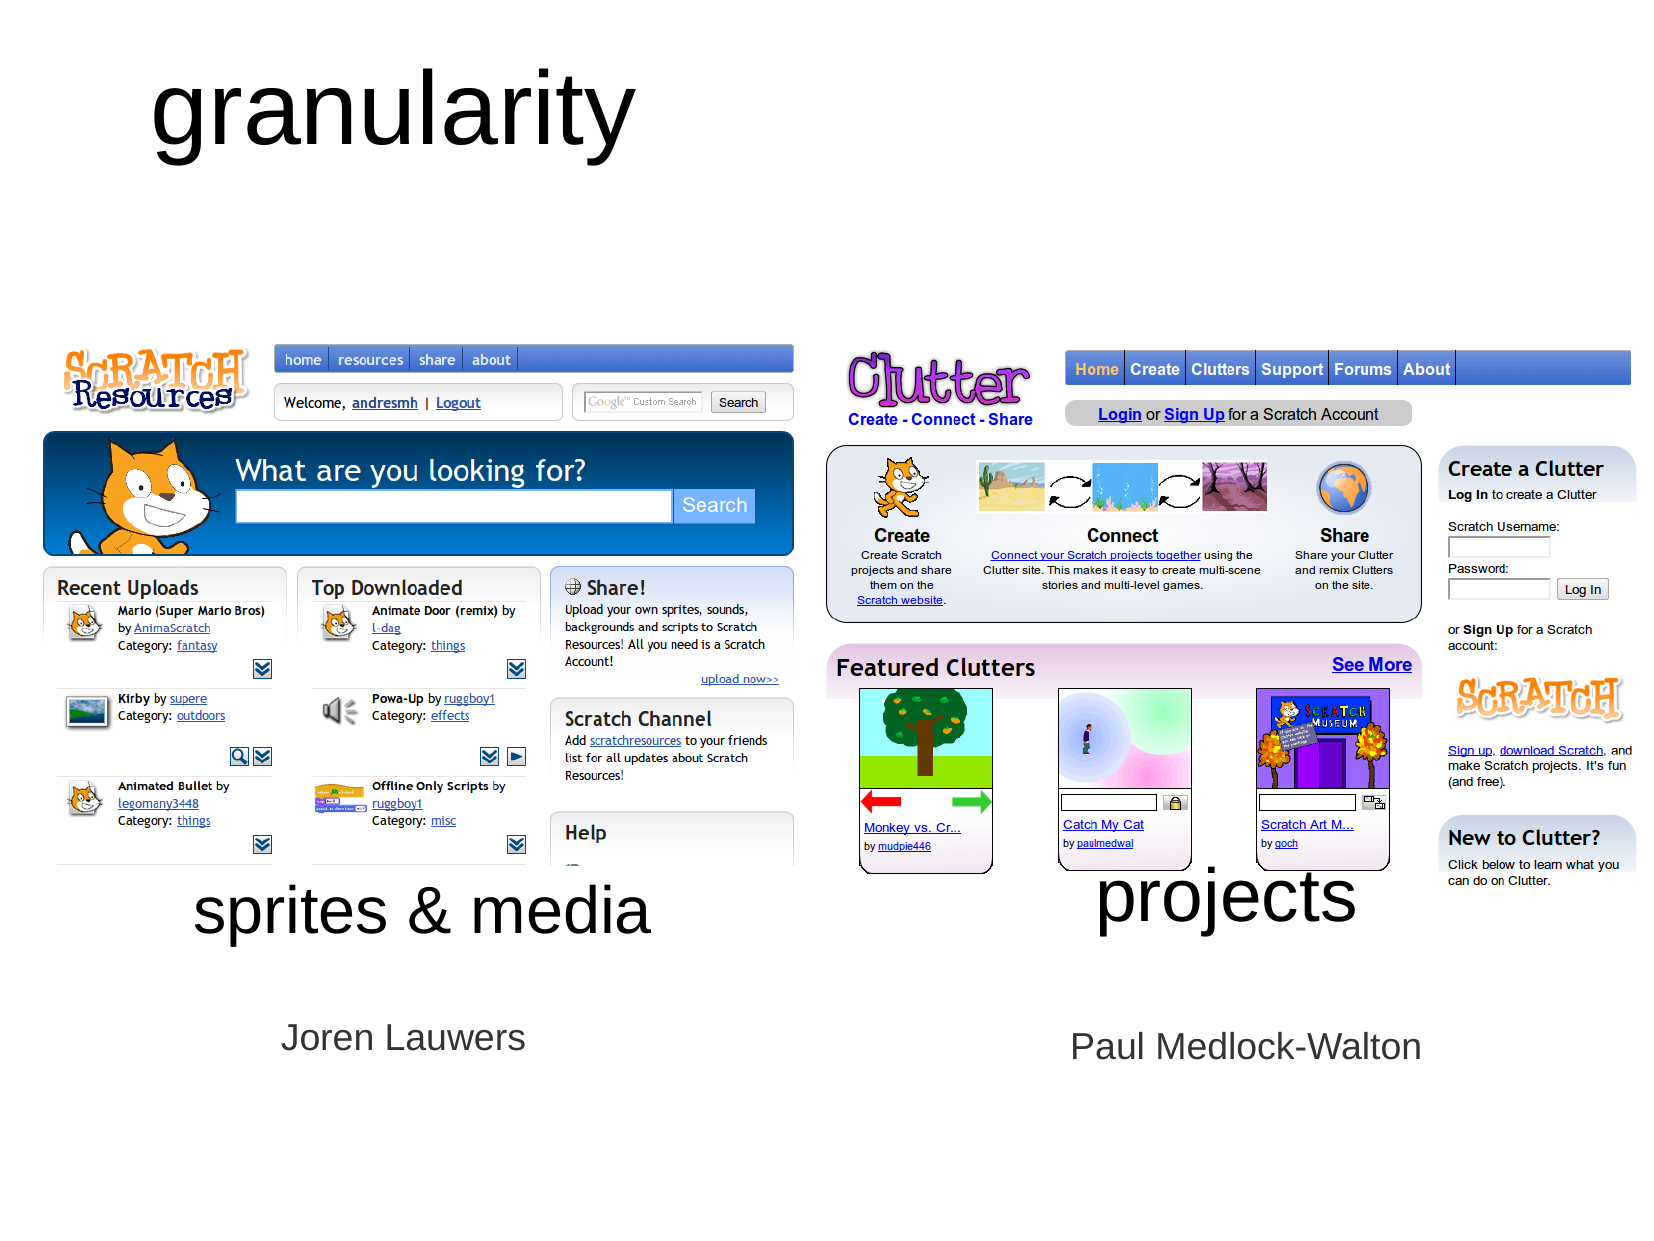

granularity
projects
sprites & media
Joren Lauwers
Paul Medlock-Walton